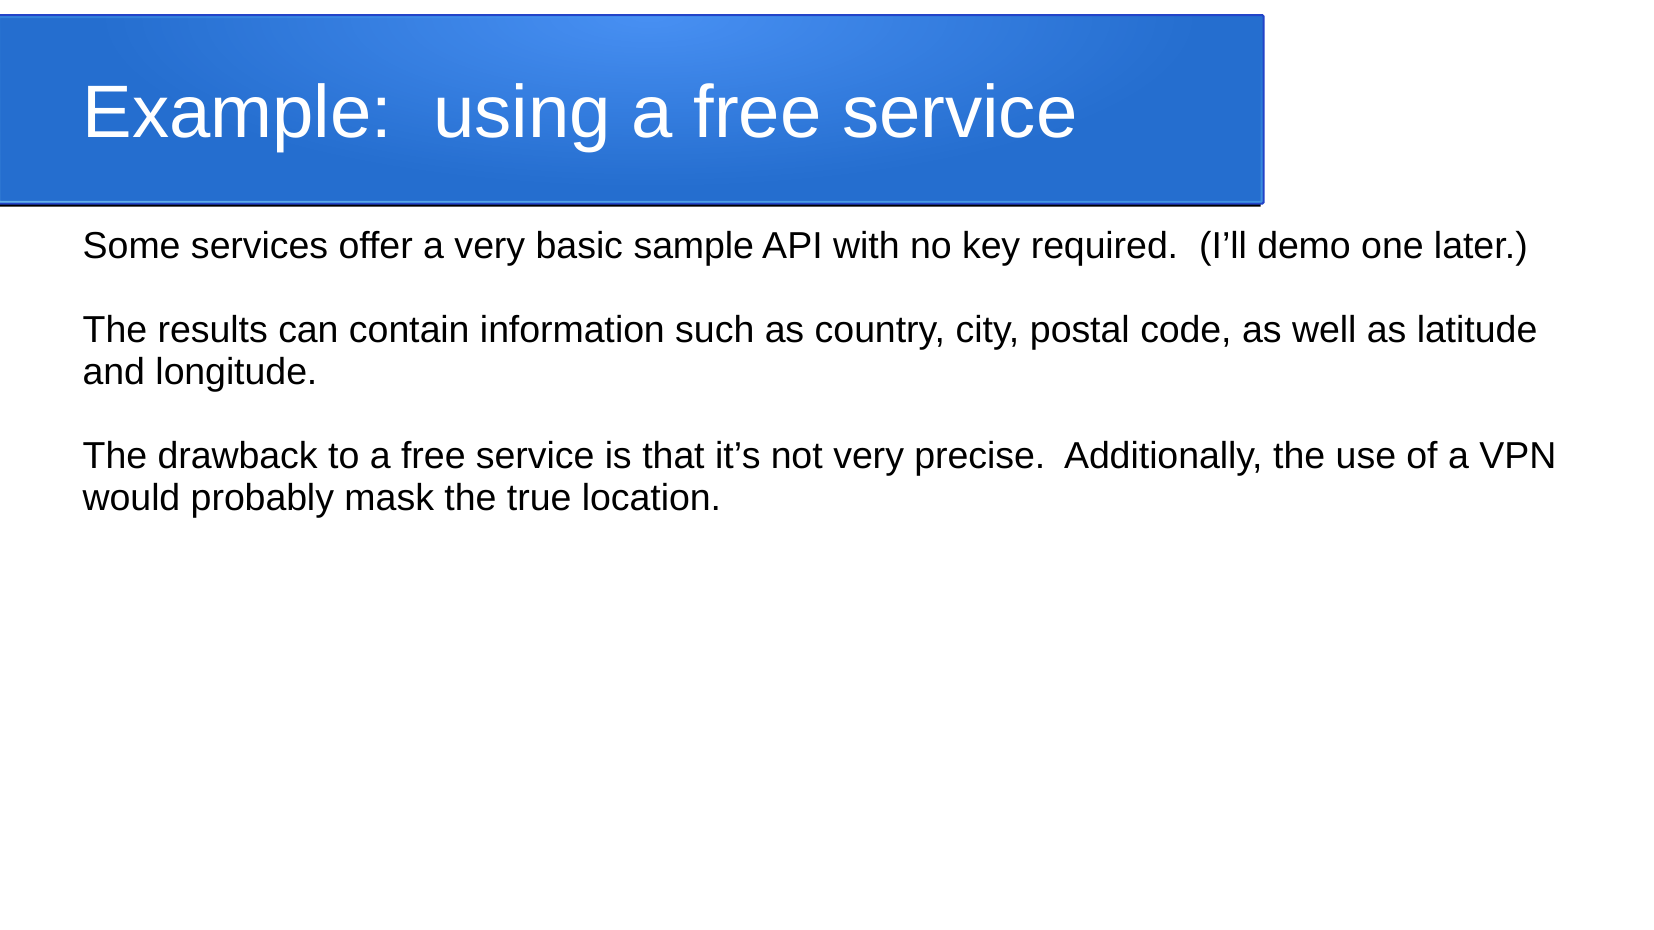

# Example: using a free service
Some services offer a very basic sample API with no key required. (I’ll demo one later.)
The results can contain information such as country, city, postal code, as well as latitude and longitude.
The drawback to a free service is that it’s not very precise. Additionally, the use of a VPN would probably mask the true location.